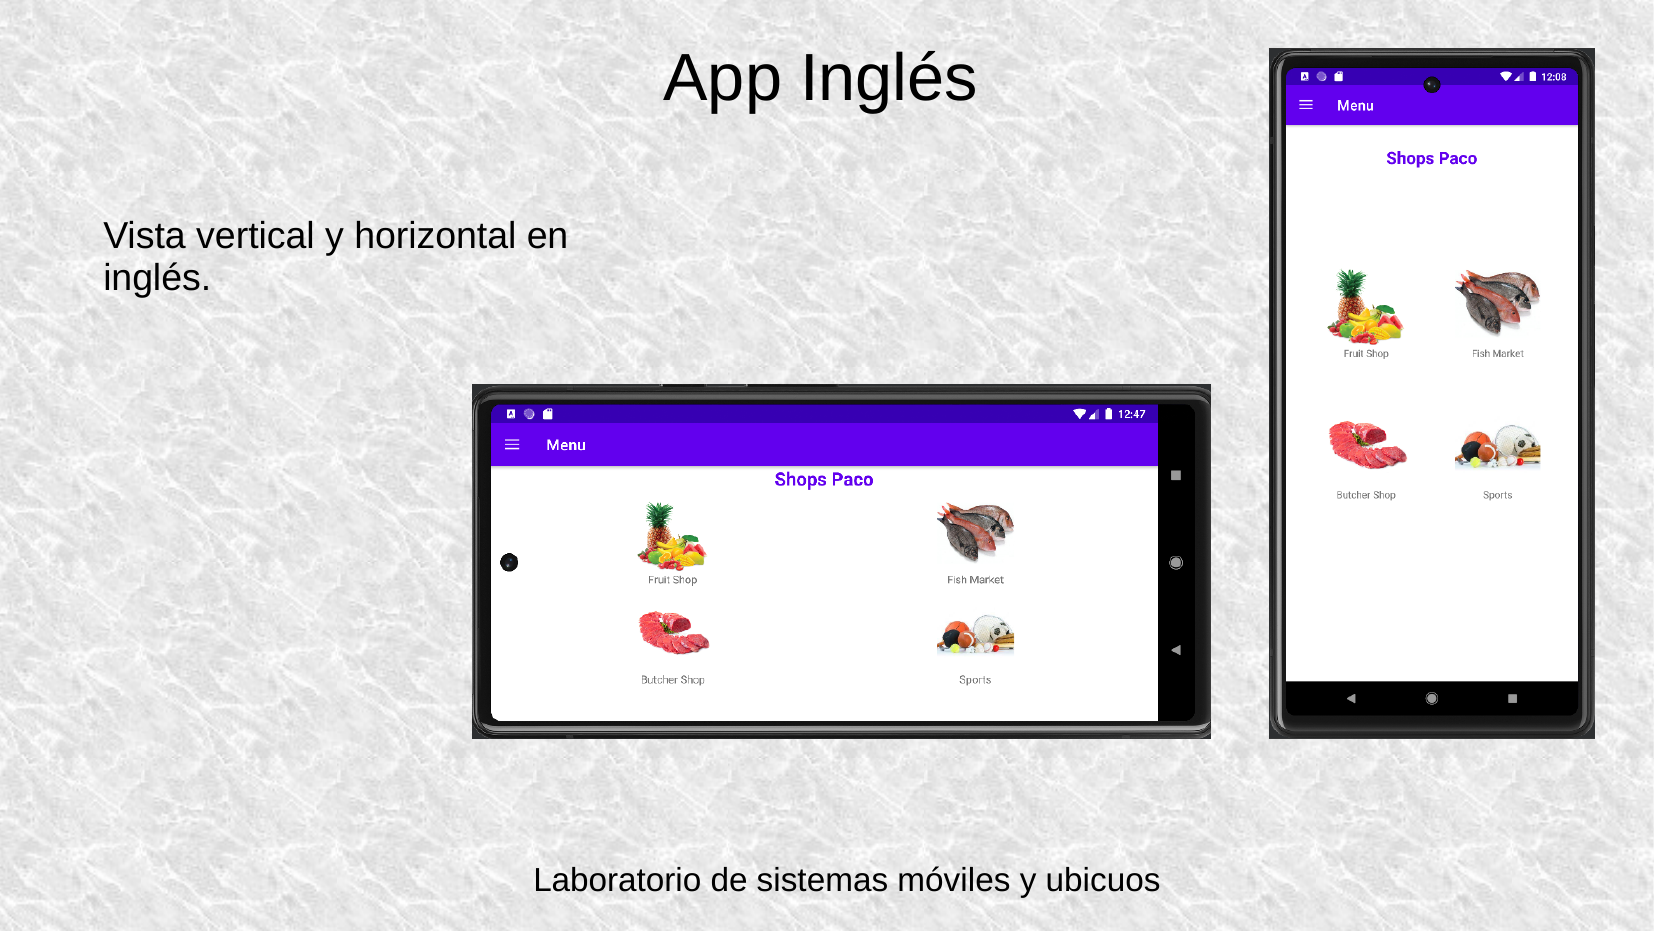

# App Inglés
Vista vertical y horizontal en inglés.
Laboratorio de sistemas móviles y ubicuos